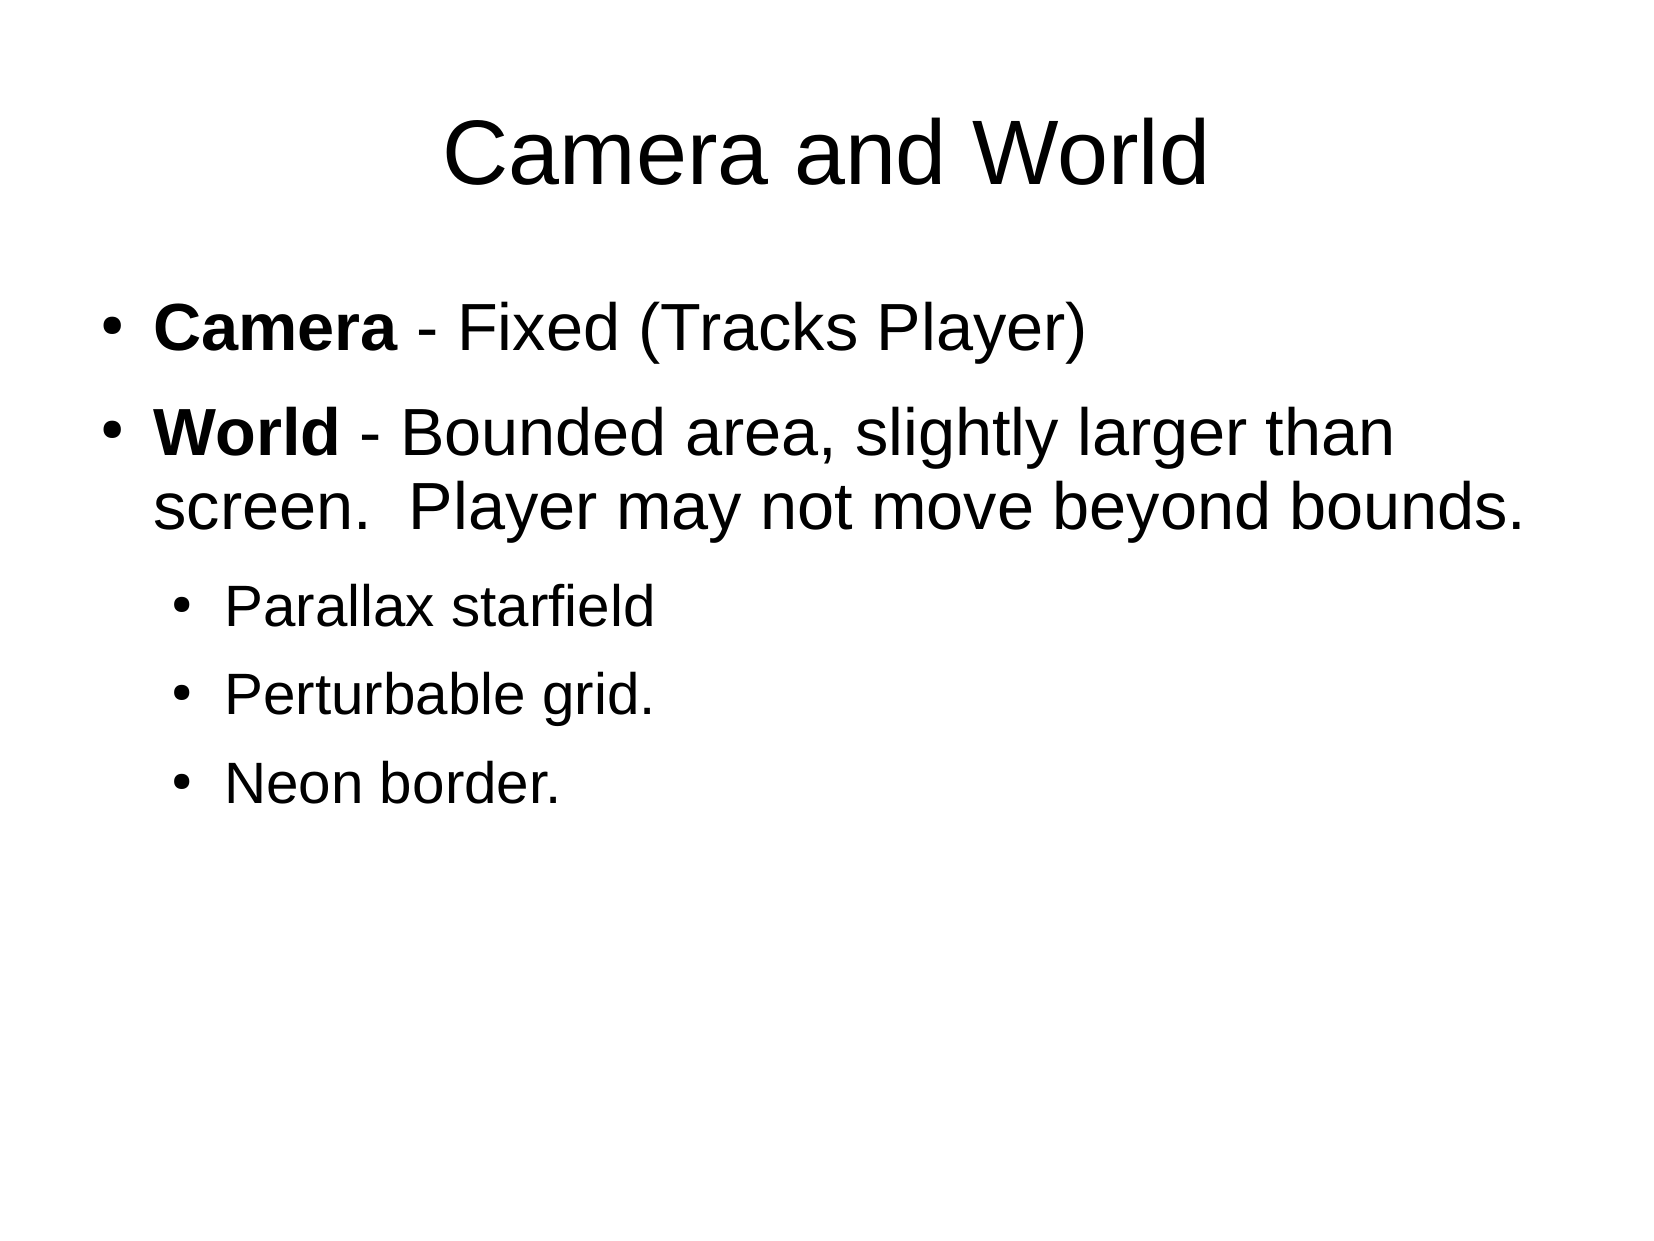

# Camera and World
Camera - Fixed (Tracks Player)
World - Bounded area, slightly larger than screen. Player may not move beyond bounds.
Parallax starfield
Perturbable grid.
Neon border.